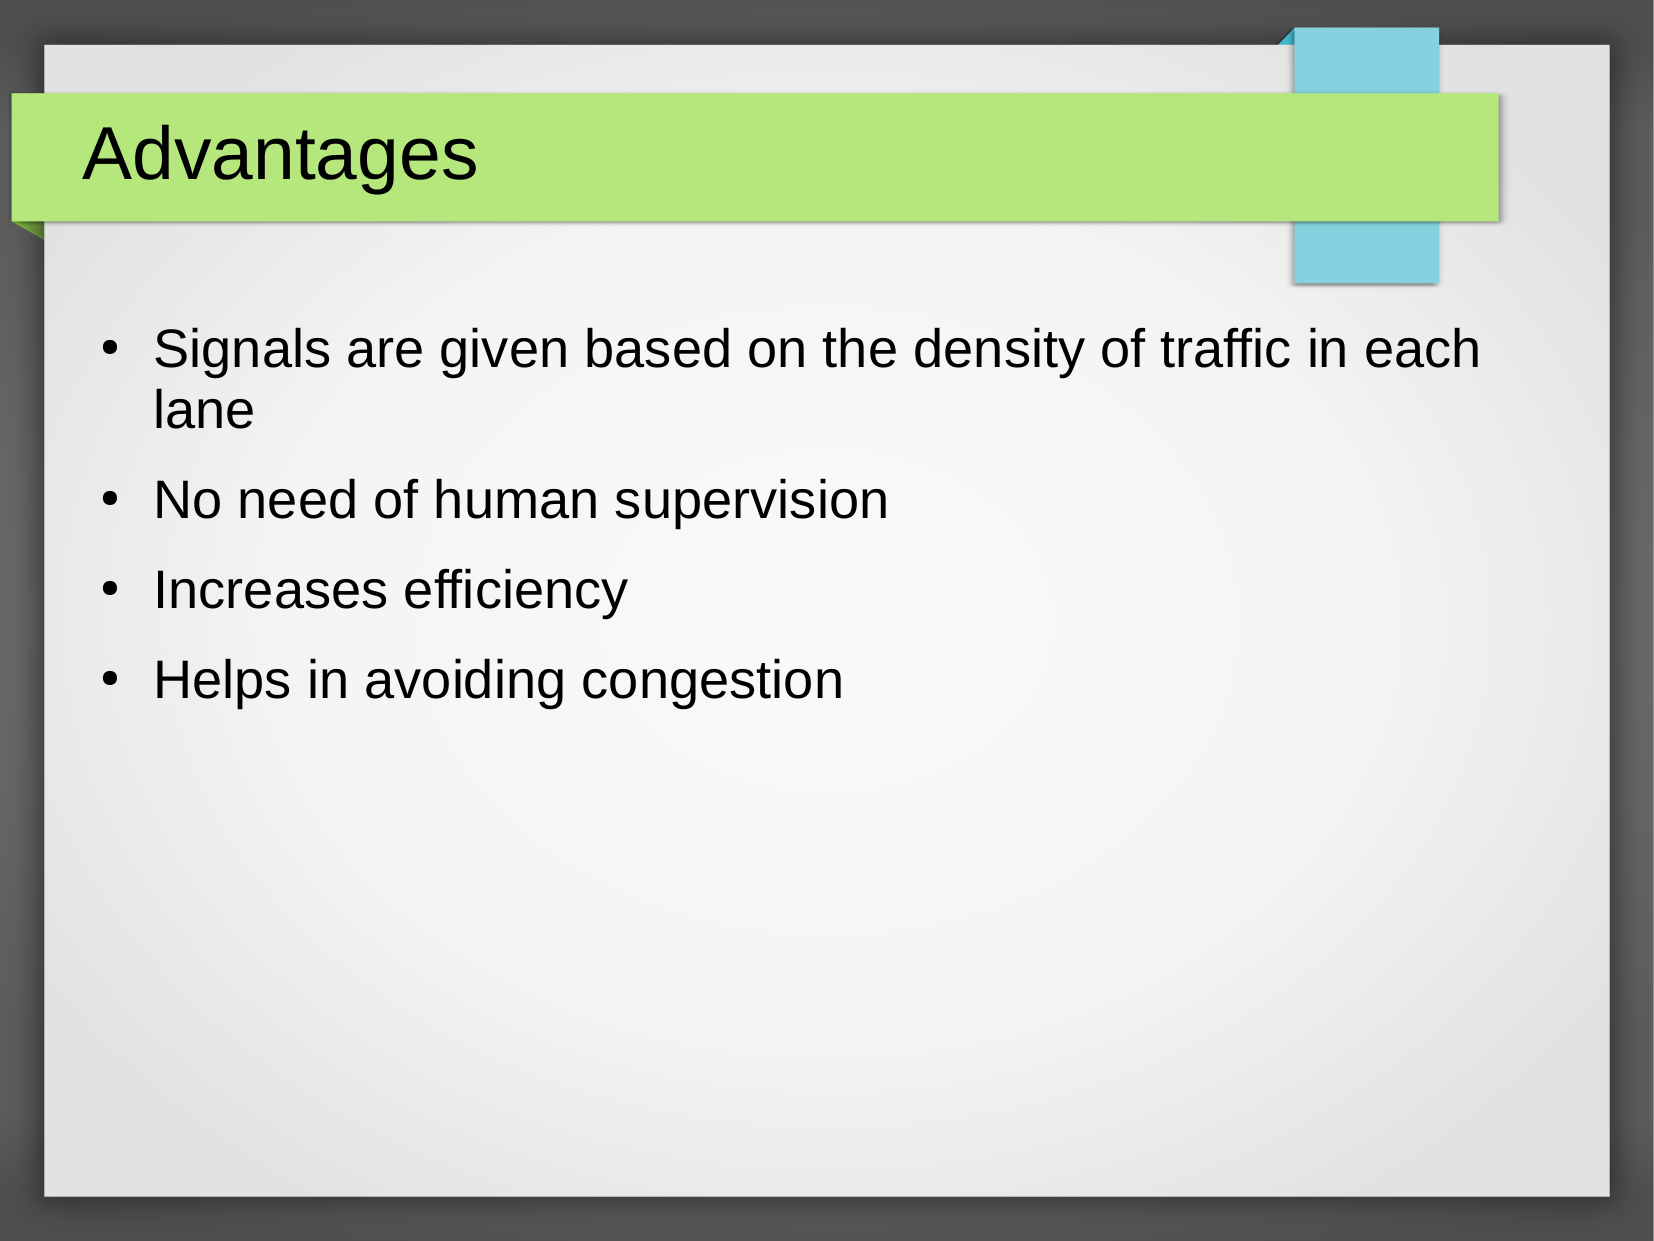

# Advantages
Signals are given based on the density of traffic in each lane
No need of human supervision
Increases efficiency
Helps in avoiding congestion